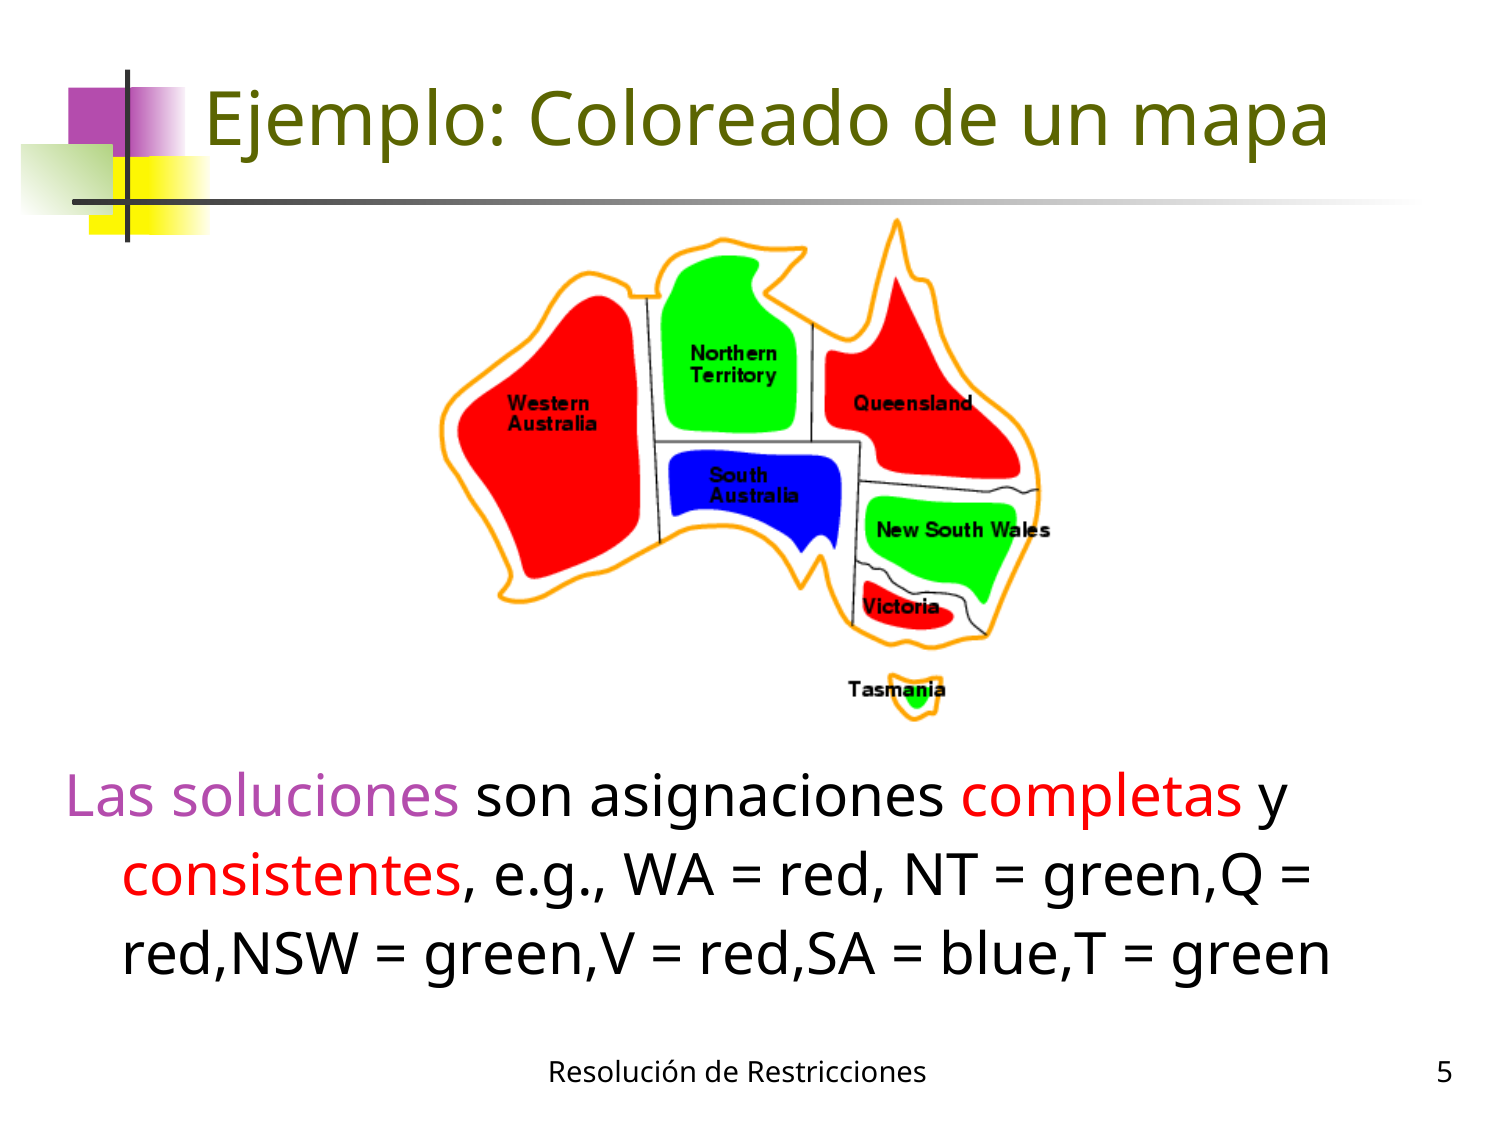

# Ejemplo: Coloreado de un mapa
Las soluciones son asignaciones completas y consistentes, e.g., WA = red, NT = green,Q = red,NSW = green,V = red,SA = blue,T = green
Resolución de Restricciones
5